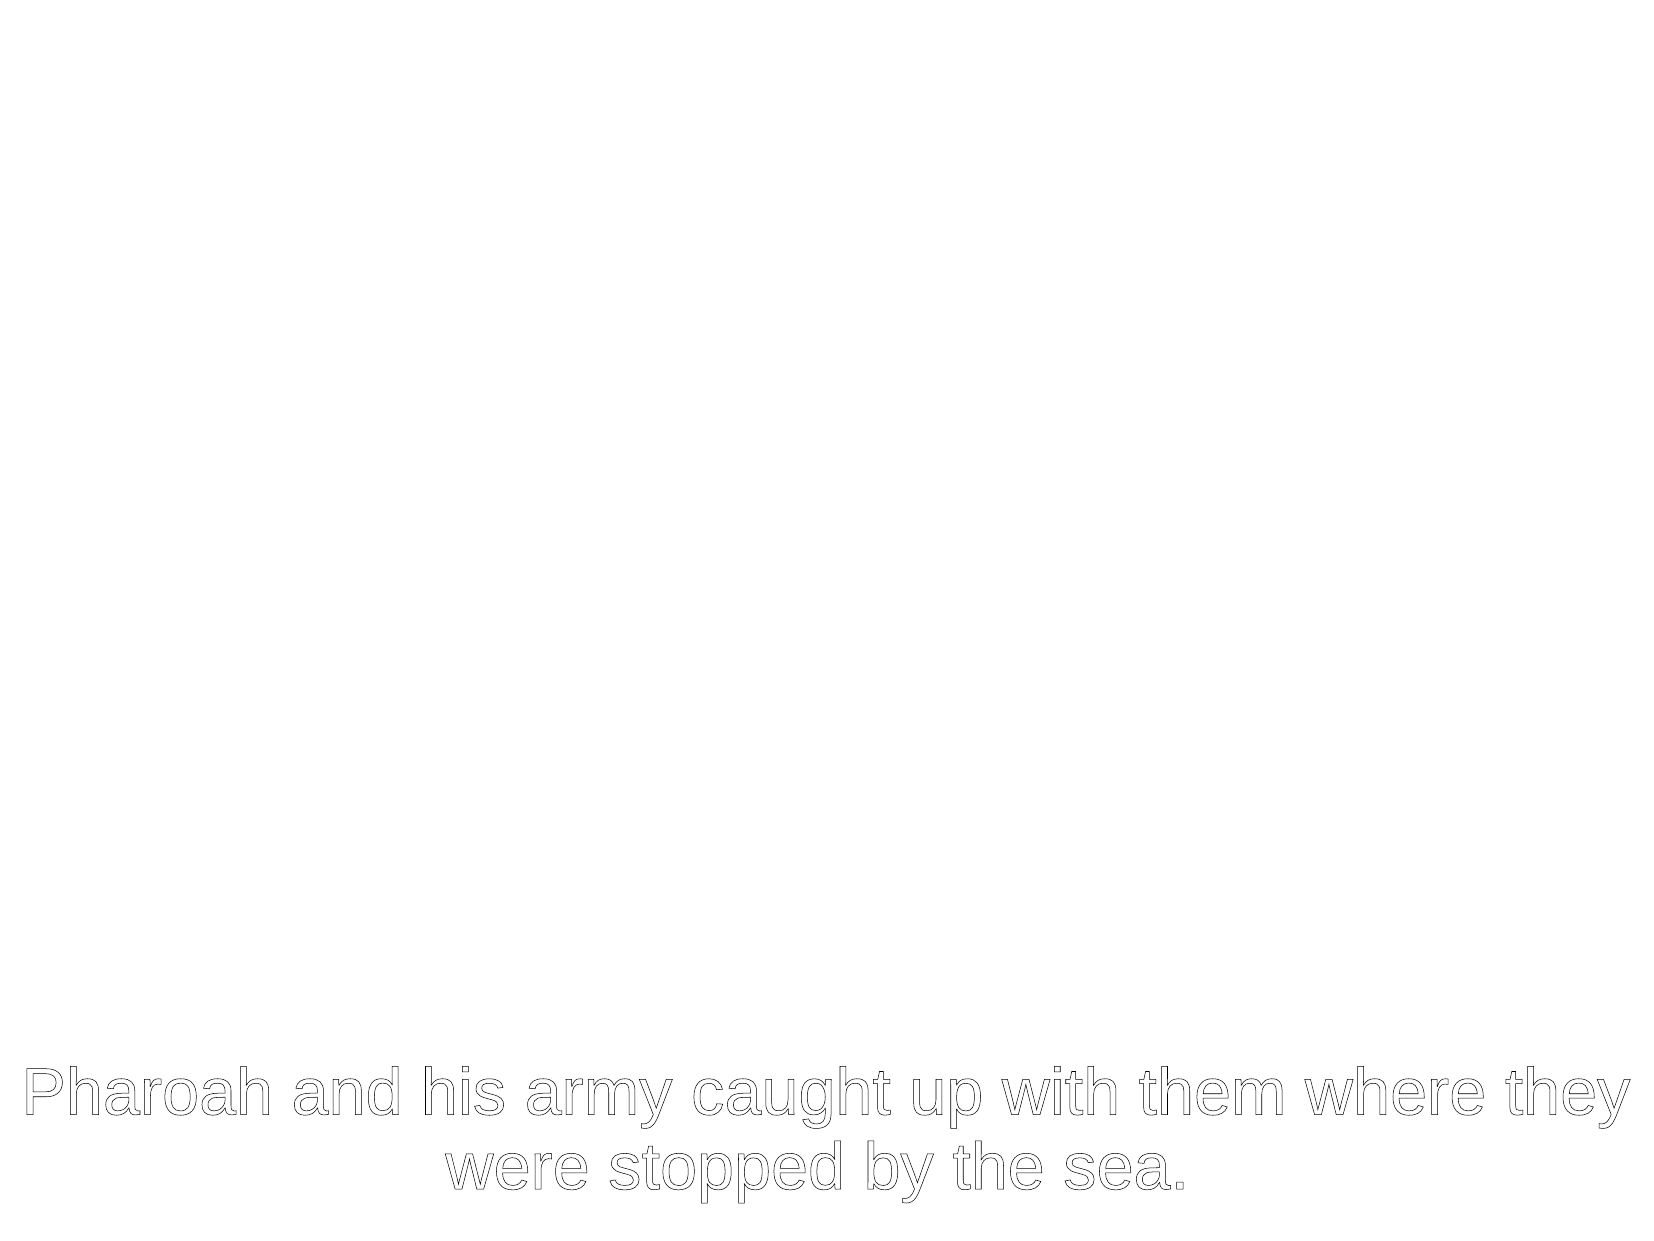

# Pharoah and his army caught up with them where they were stopped by the sea.